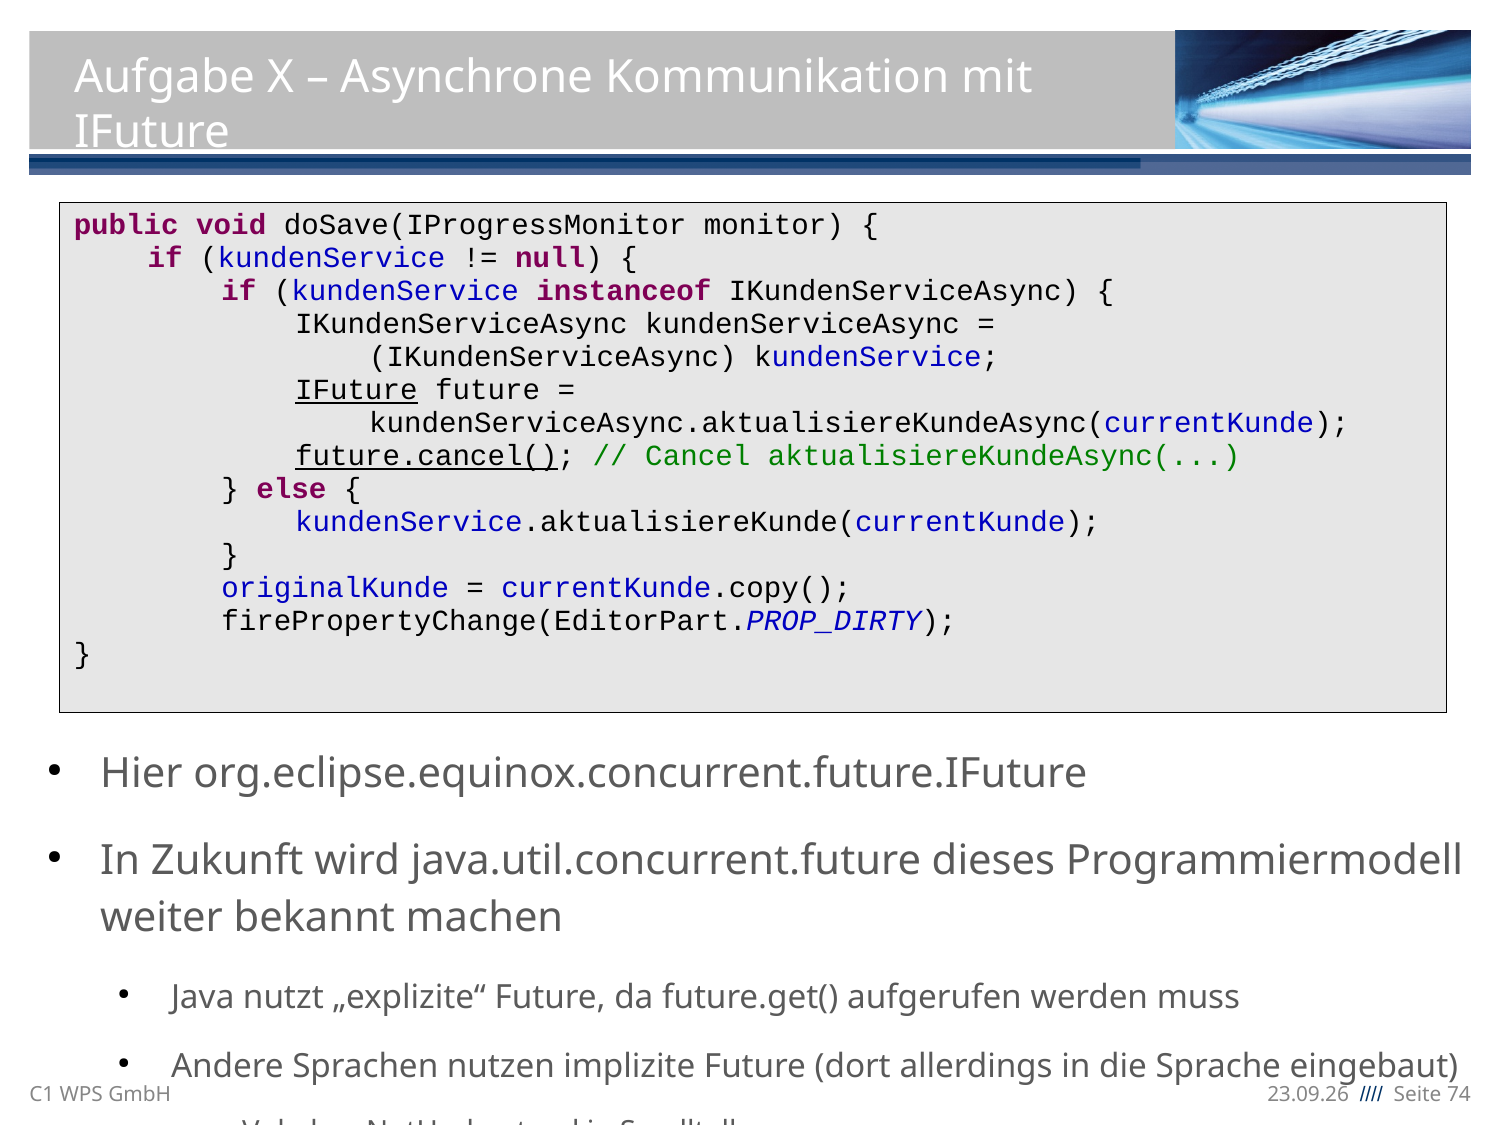

#
Aufgabe X – Asynchrone Kommunikation mit IFuture
Hier org.eclipse.equinox.concurrent.future.IFuture
In Zukunft wird java.util.concurrent.future dieses Programmiermodell weiter bekannt machen
Java nutzt „explizite“ Future, da future.get() aufgerufen werden muss
Andere Sprachen nutzen implizite Future (dort allerdings in die Sprache eingebaut)
Vgl. doesNotUnderstand in Smalltalk
public void doSave(IProgressMonitor monitor) {
	if (kundenService != null) {
		if (kundenService instanceof IKundenServiceAsync) {
			IKundenServiceAsync kundenServiceAsync =
				(IKundenServiceAsync) kundenService;
			IFuture future =
				kundenServiceAsync.aktualisiereKundeAsync(currentKunde);
			future.cancel(); // Cancel aktualisiereKundeAsync(...)
		} else {
			kundenService.aktualisiereKunde(currentKunde);
		}
		originalKunde = currentKunde.copy();
		firePropertyChange(EditorPart.PROP_DIRTY);
}